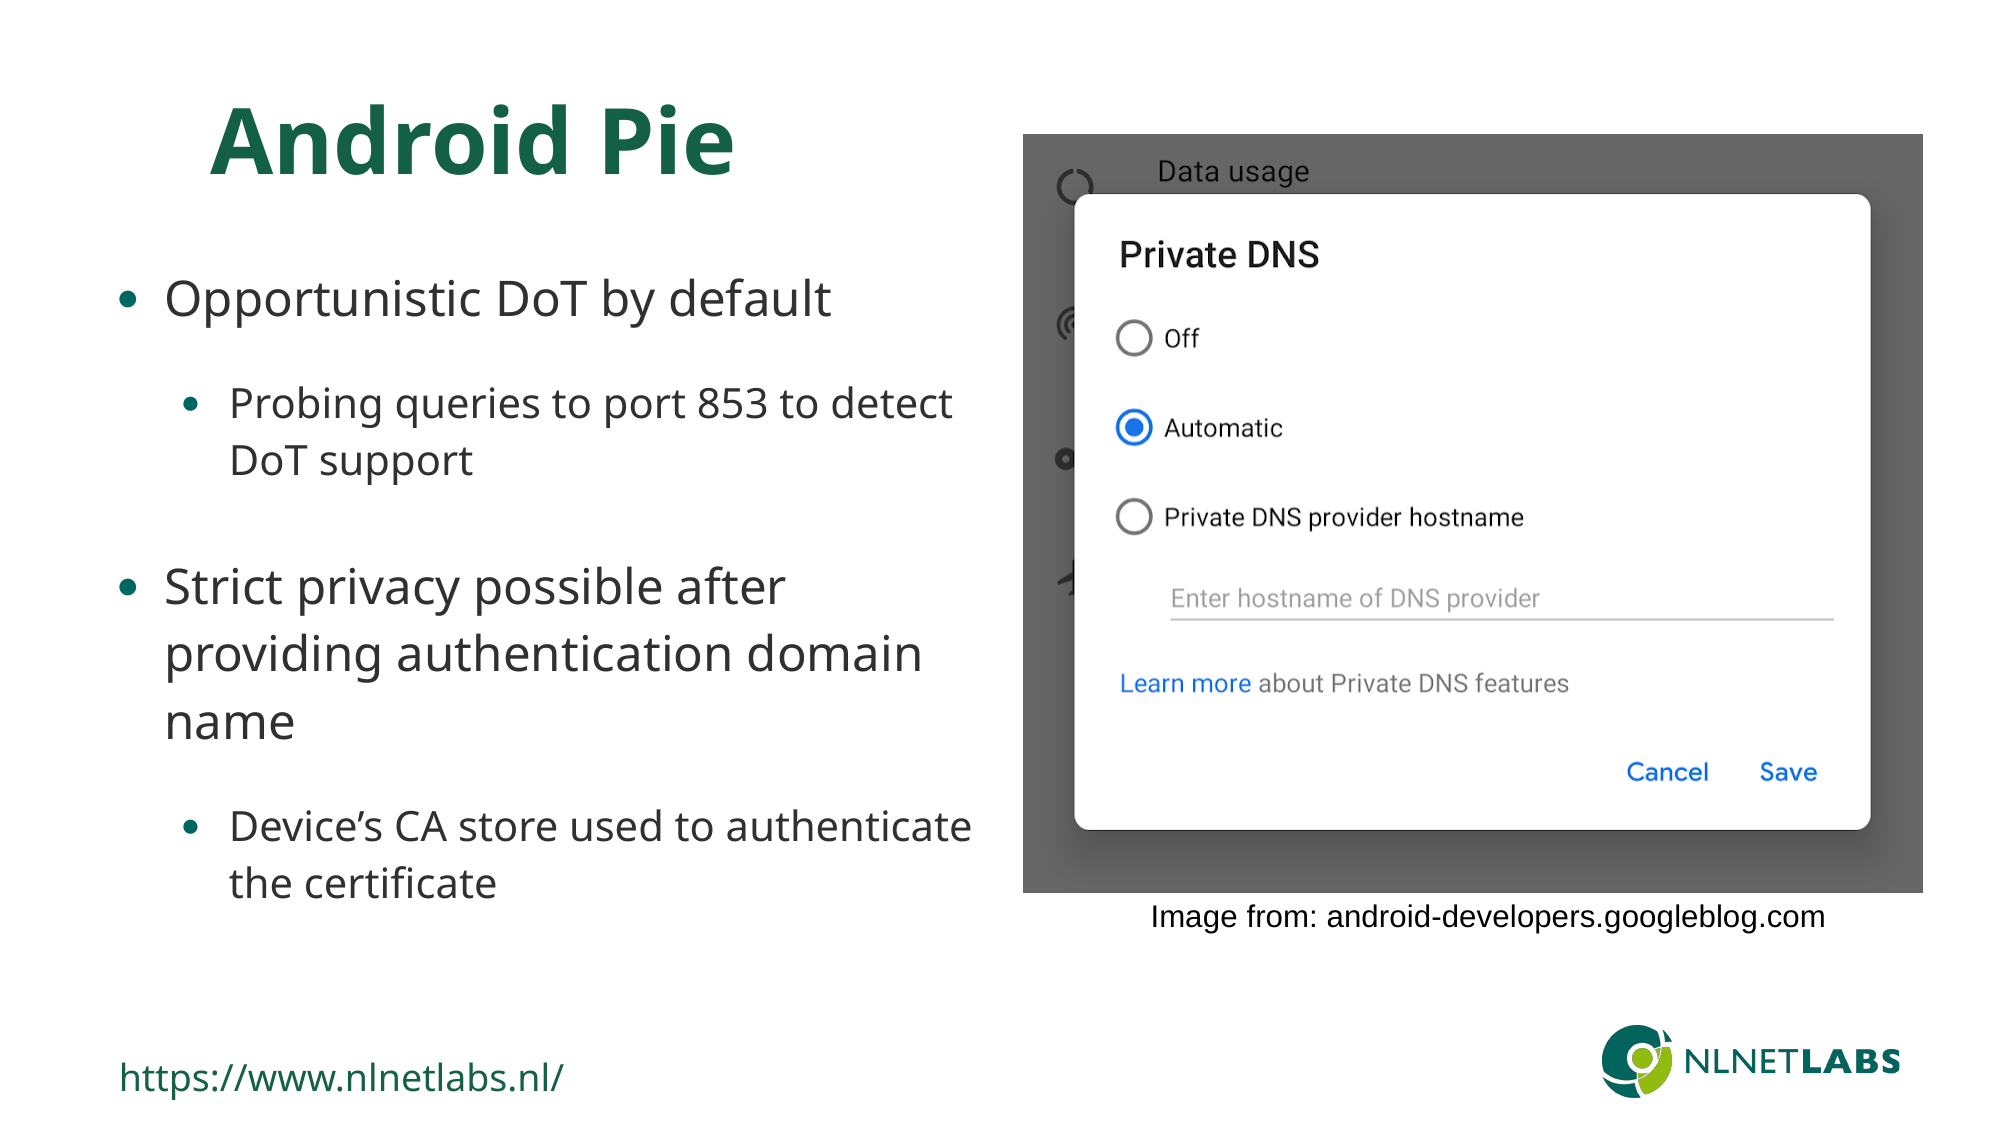

# Android Pie
Opportunistic DoT by default
Probing queries to port 853 to detect DoT support
Strict privacy possible after providing authentication domain name
Device’s CA store used to authenticate the certificate
Image from: android-developers.googleblog.com